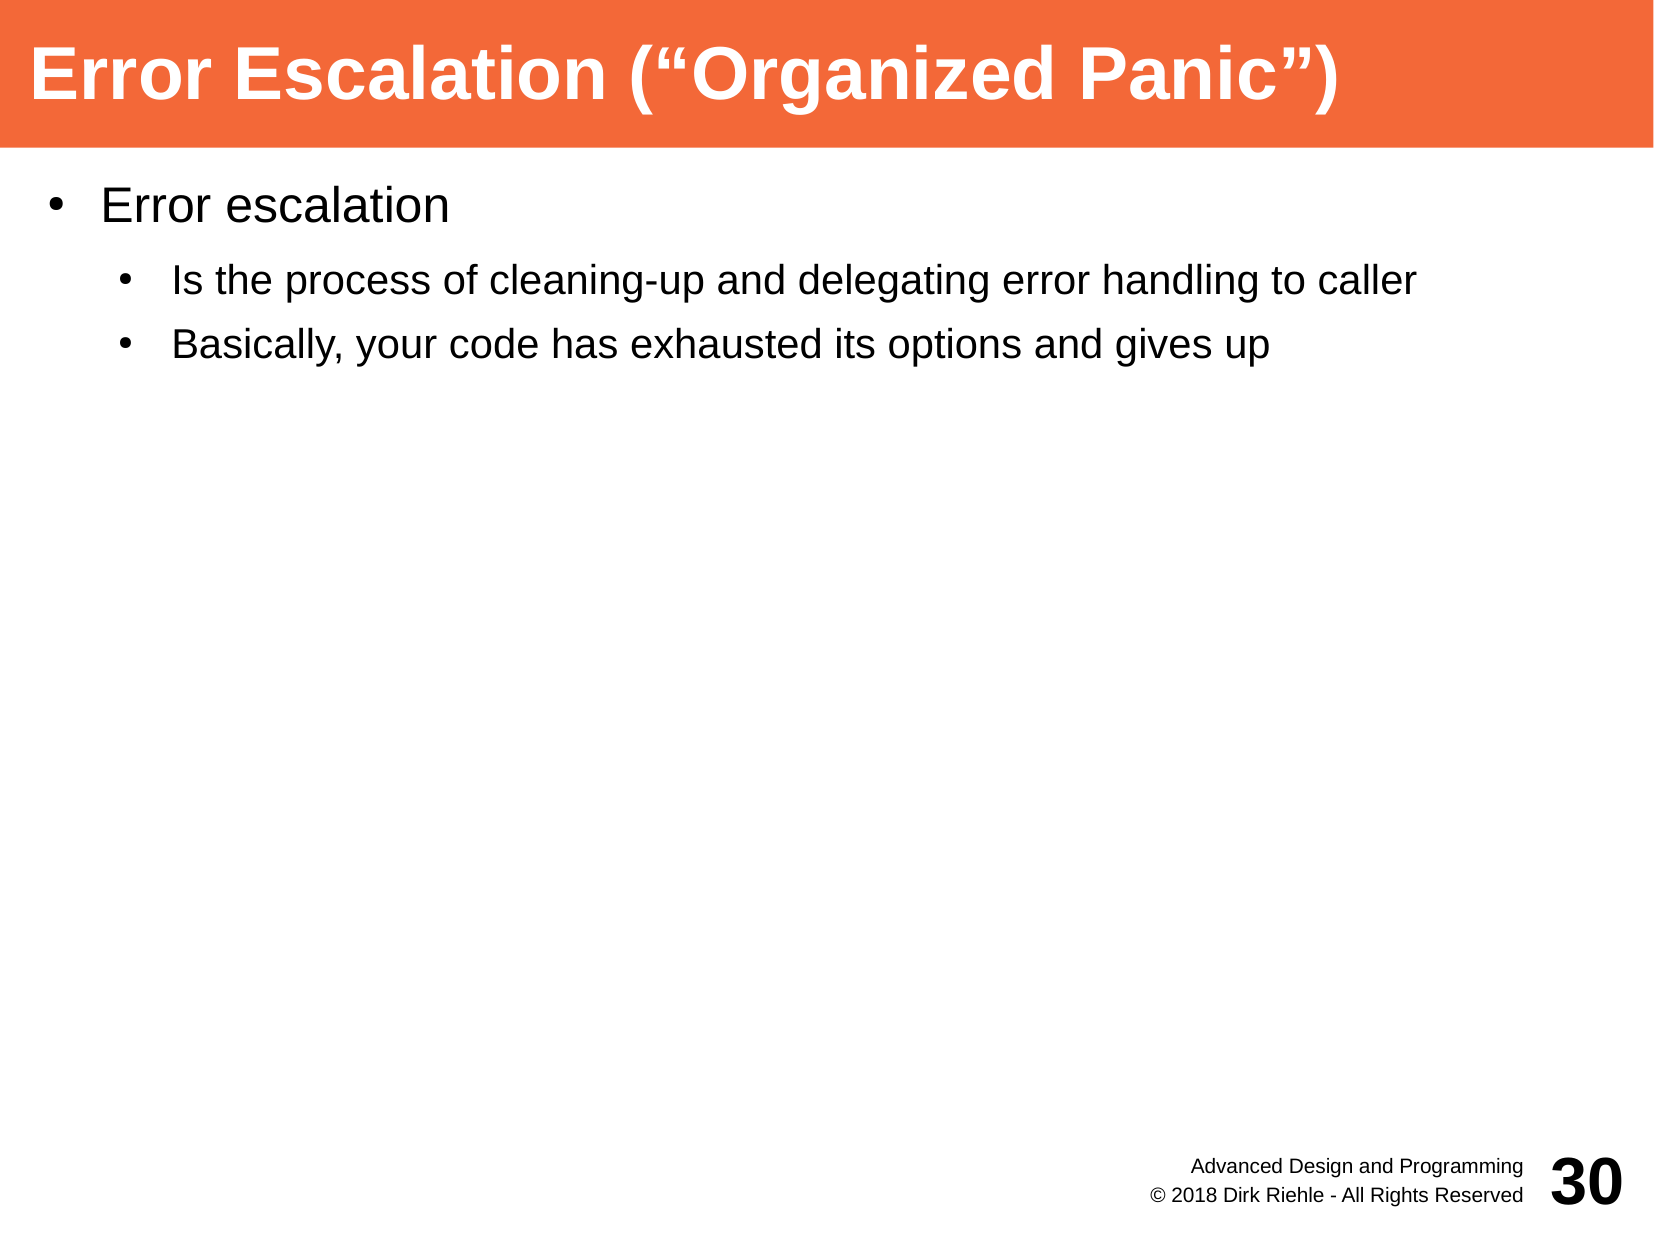

# Error Escalation (“Organized Panic”)
Error escalation
Is the process of cleaning-up and delegating error handling to caller
Basically, your code has exhausted its options and gives up
Advanced Design and Programming
30
© 2018 Dirk Riehle - All Rights Reserved